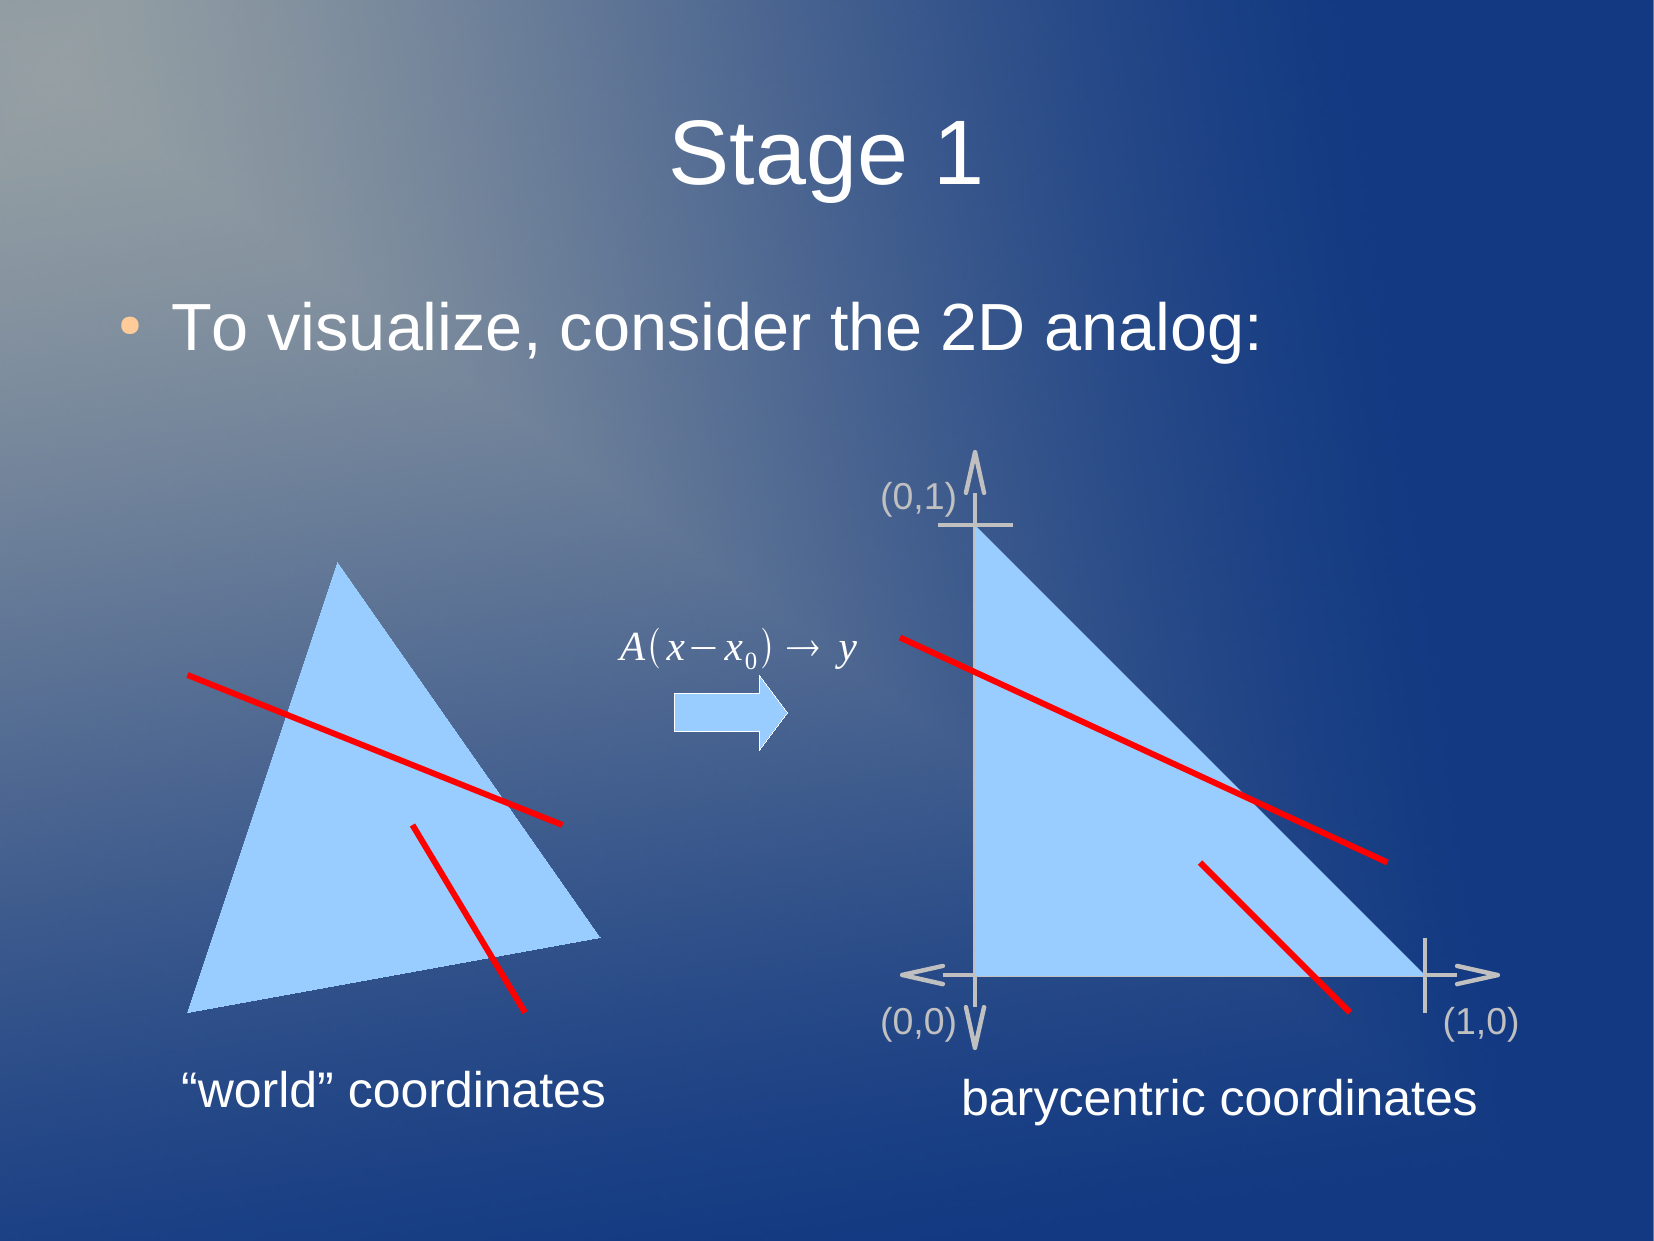

# Stage 1
To visualize, consider the 2D analog:
(0,1)
(0,0)
(1,0)
“world” coordinates
barycentric coordinates